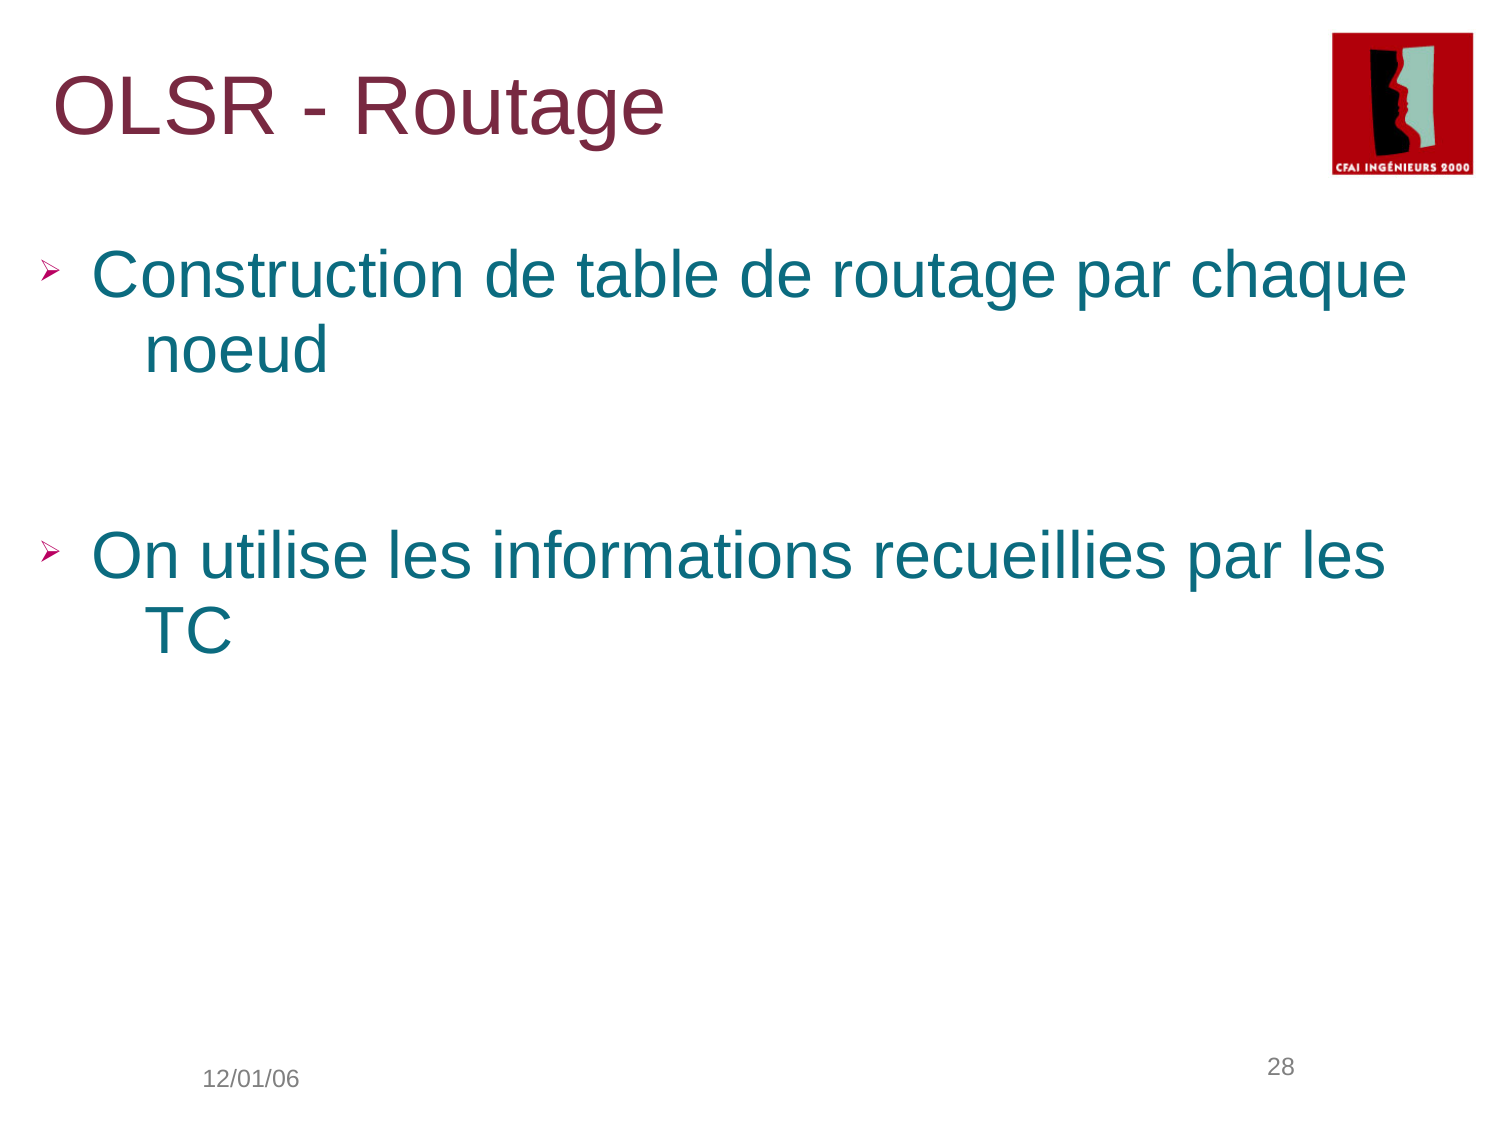

# OLSR - Routage
Construction de table de routage par chaque noeud
On utilise les informations recueillies par les TC
28